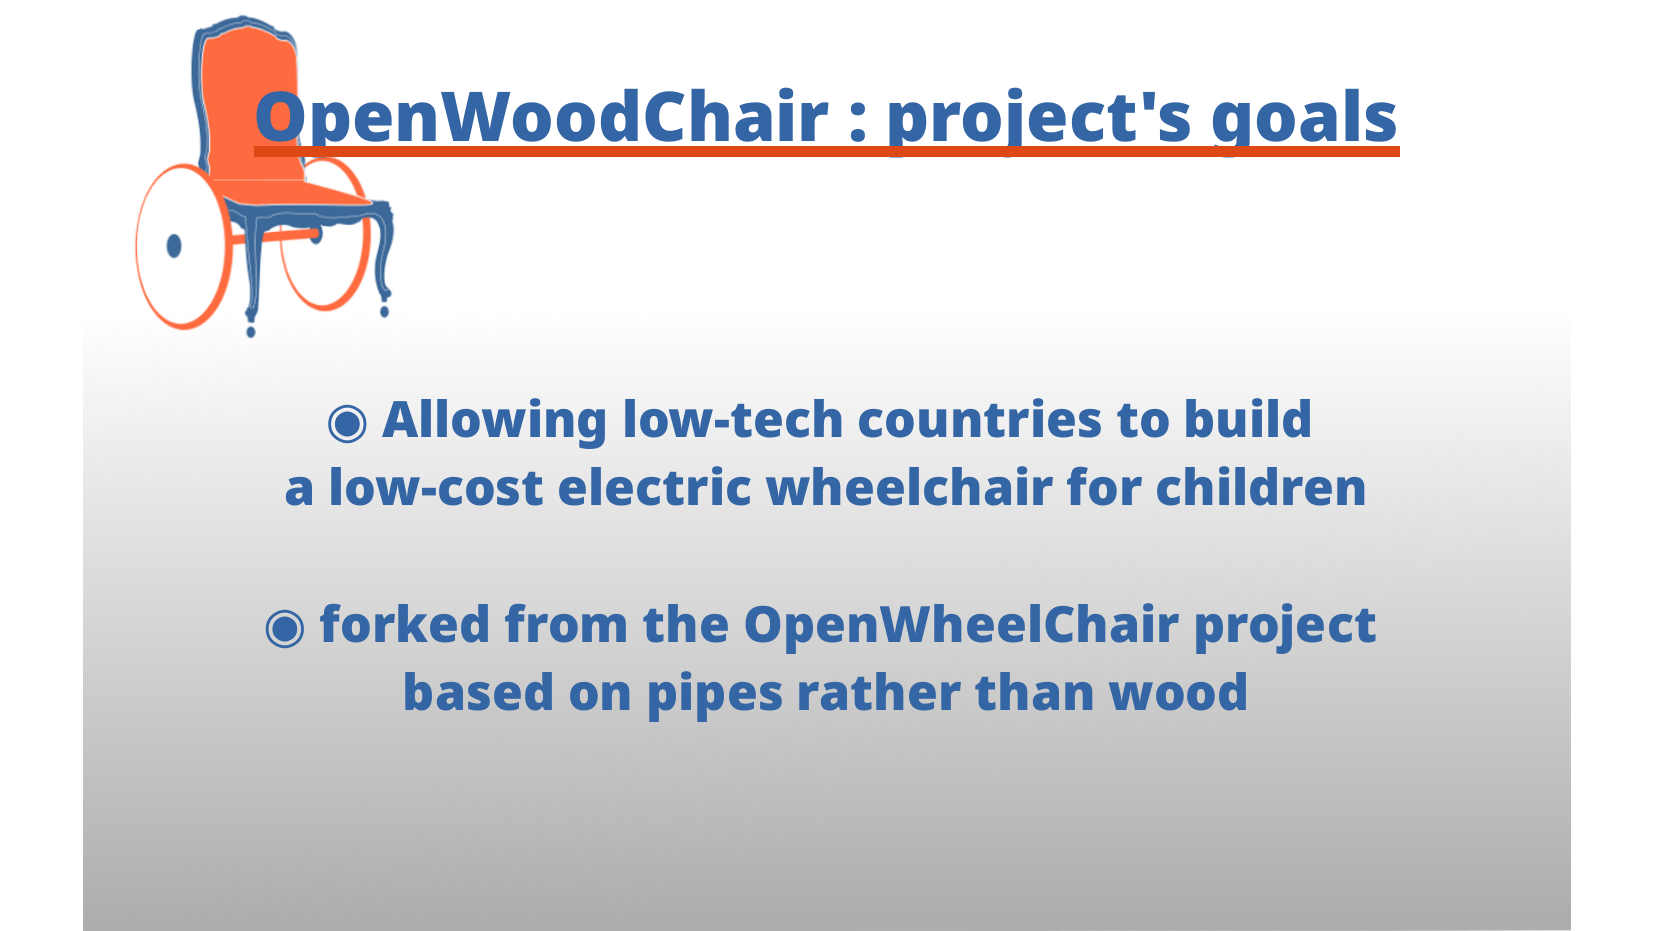

# OpenWoodChair : project's goals
◉ Allowing low-tech countries to build
a low-cost electric wheelchair for children
◉ forked from the OpenWheelChair project
based on pipes rather than wood